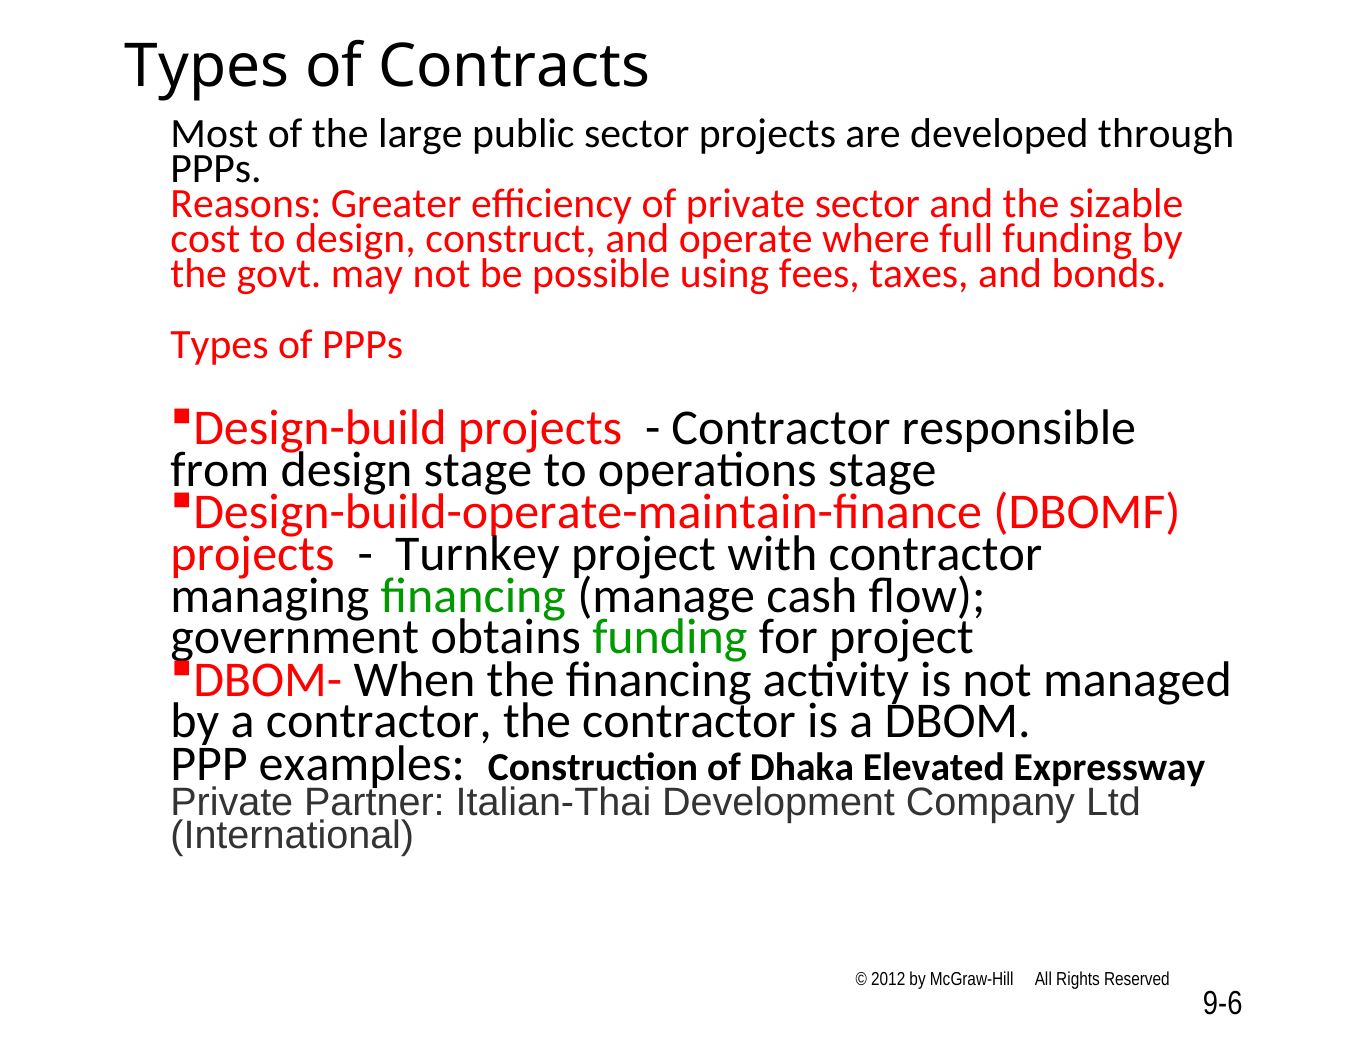

# Types of Contracts
Most of the large public sector projects are developed through PPPs.
Reasons: Greater efficiency of private sector and the sizable cost to design, construct, and operate where full funding by the govt. may not be possible using fees, taxes, and bonds.
Types of PPPs
Design-build projects - Contractor responsible from design stage to operations stage
Design-build-operate-maintain-finance (DBOMF) projects - Turnkey project with contractor managing financing (manage cash flow); government obtains funding for project
DBOM- When the financing activity is not managed by a contractor, the contractor is a DBOM.
PPP examples: Construction of Dhaka Elevated Expressway
Private Partner: Italian-Thai Development Company Ltd (International)
© 2012 by McGraw-Hill All Rights Reserved